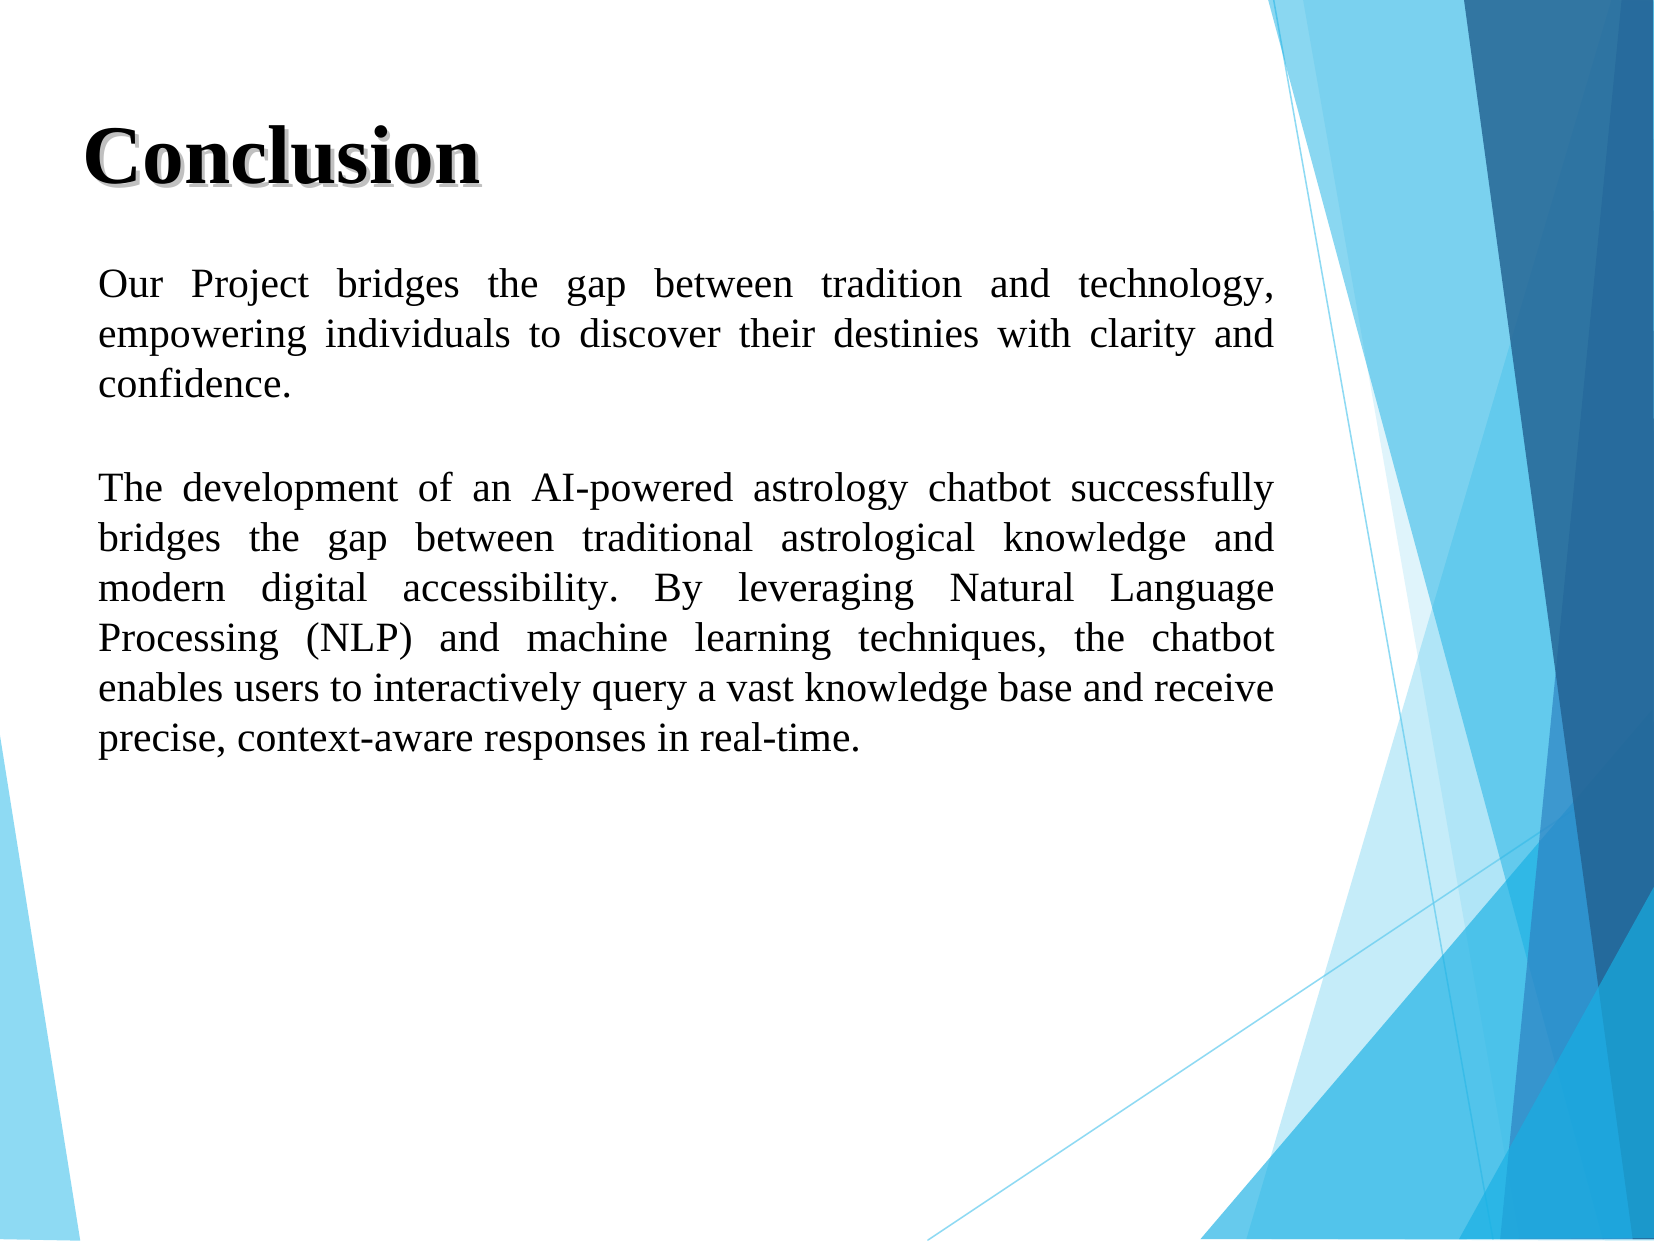

Conclusion
Our Project bridges the gap between tradition and technology, empowering individuals to discover their destinies with clarity and confidence.
The development of an AI-powered astrology chatbot successfully bridges the gap between traditional astrological knowledge and modern digital accessibility. By leveraging Natural Language Processing (NLP) and machine learning techniques, the chatbot enables users to interactively query a vast knowledge base and receive precise, context-aware responses in real-time.